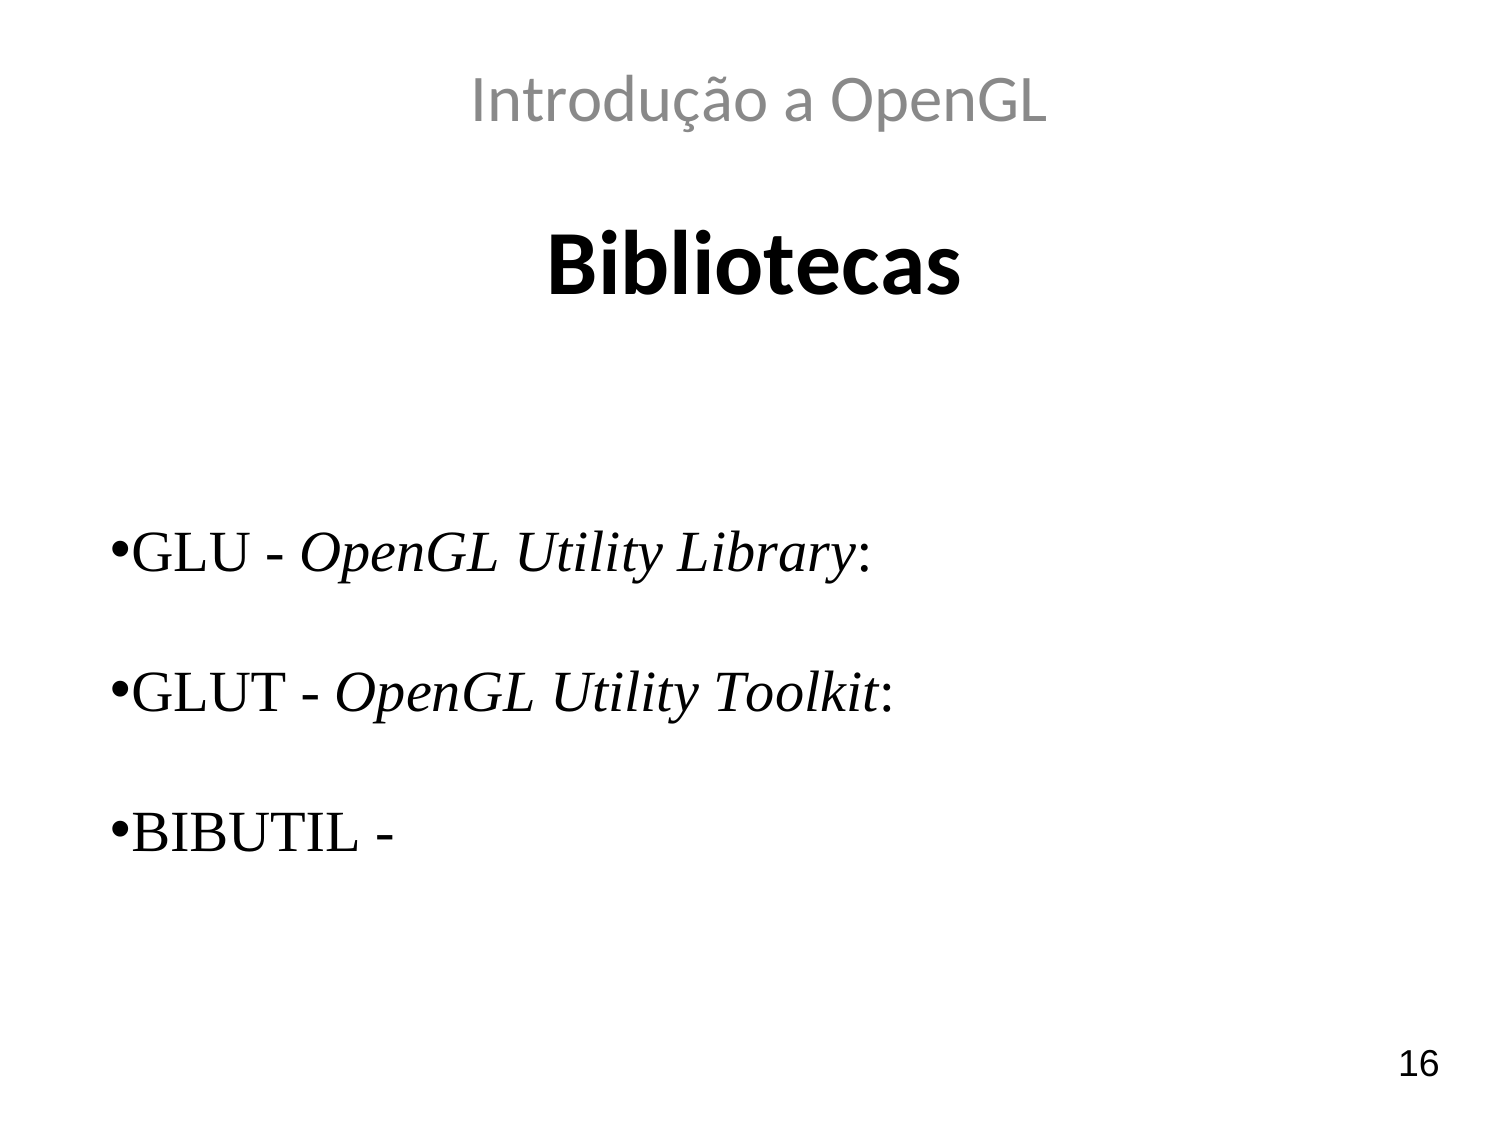

Introdução a OpenGL
# Bibliotecas
GLU - OpenGL Utility Library:
GLUT - OpenGL Utility Toolkit:
BIBUTIL -
16